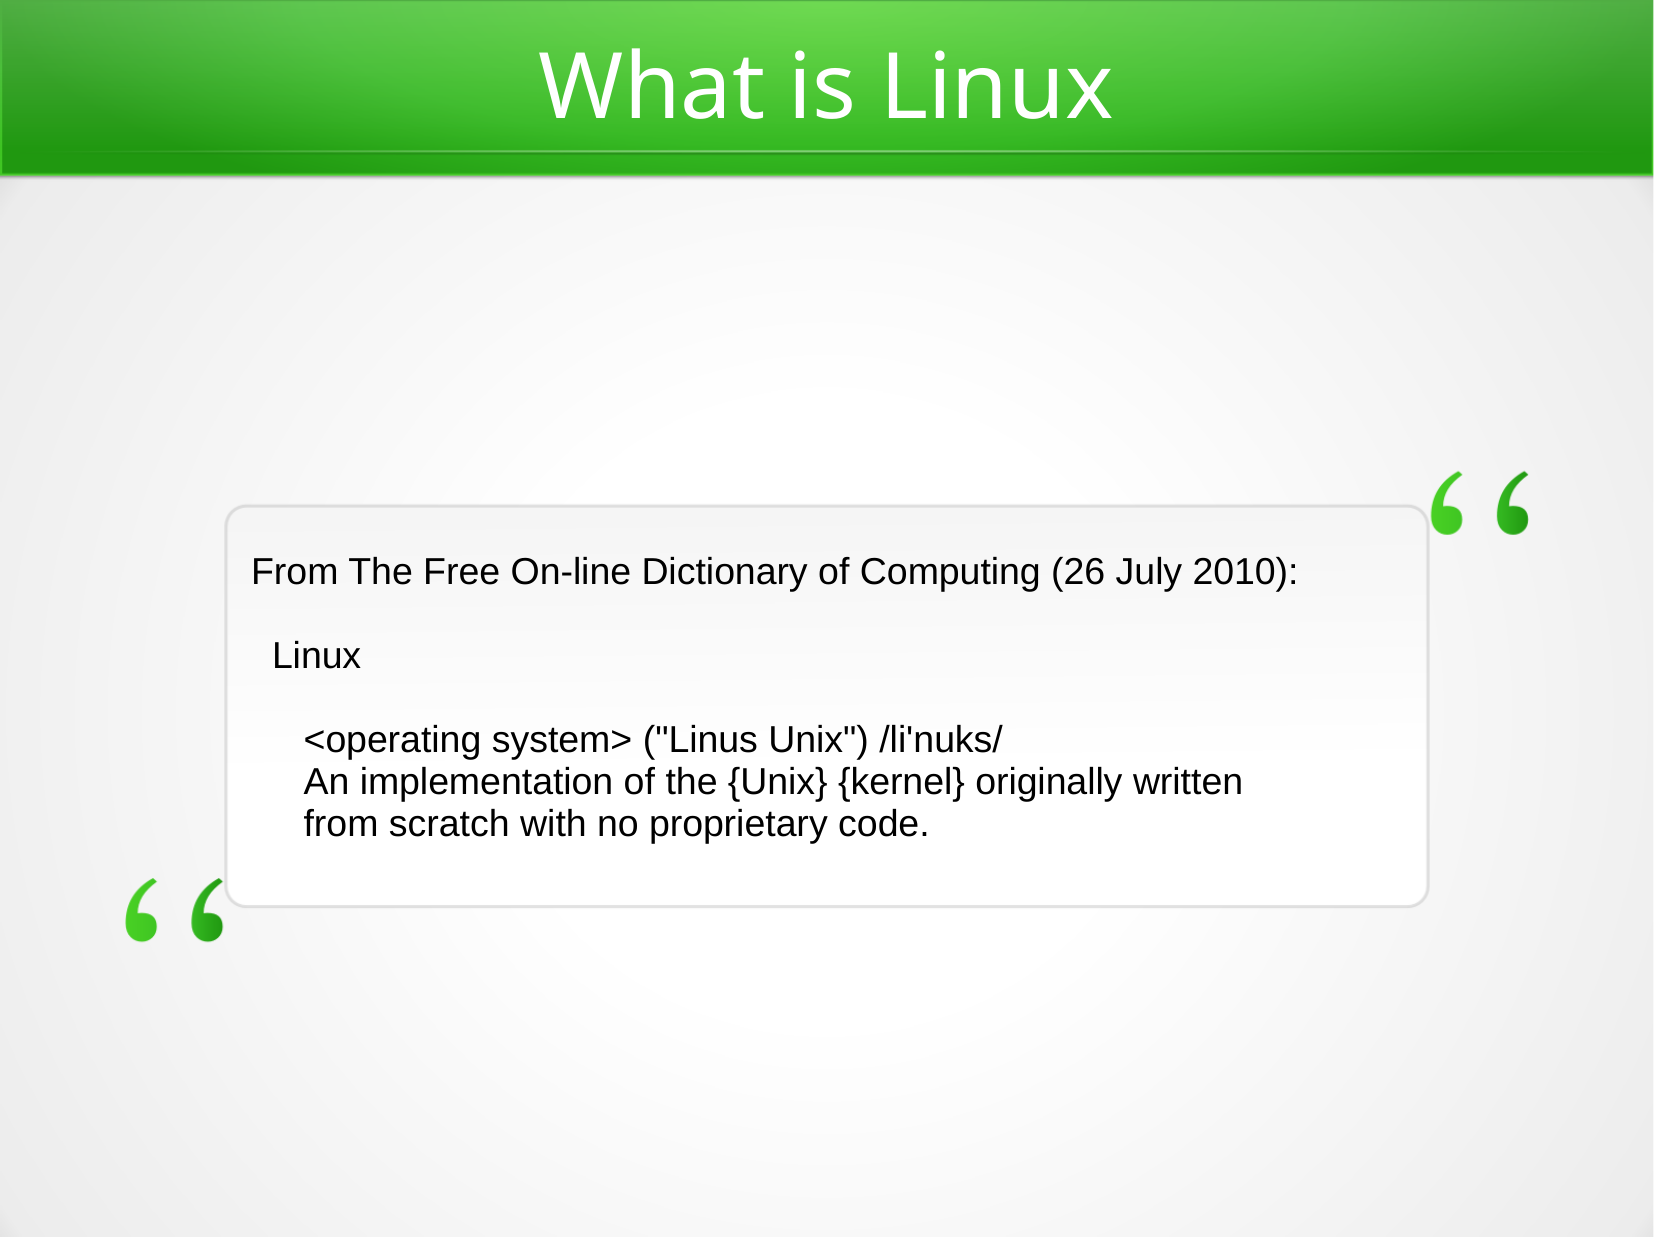

# What is Linux
From The Free On-line Dictionary of Computing (26 July 2010):
 Linux
 <operating system> ("Linus Unix") /li'nuks/
 An implementation of the {Unix} {kernel} originally written
 from scratch with no proprietary code.